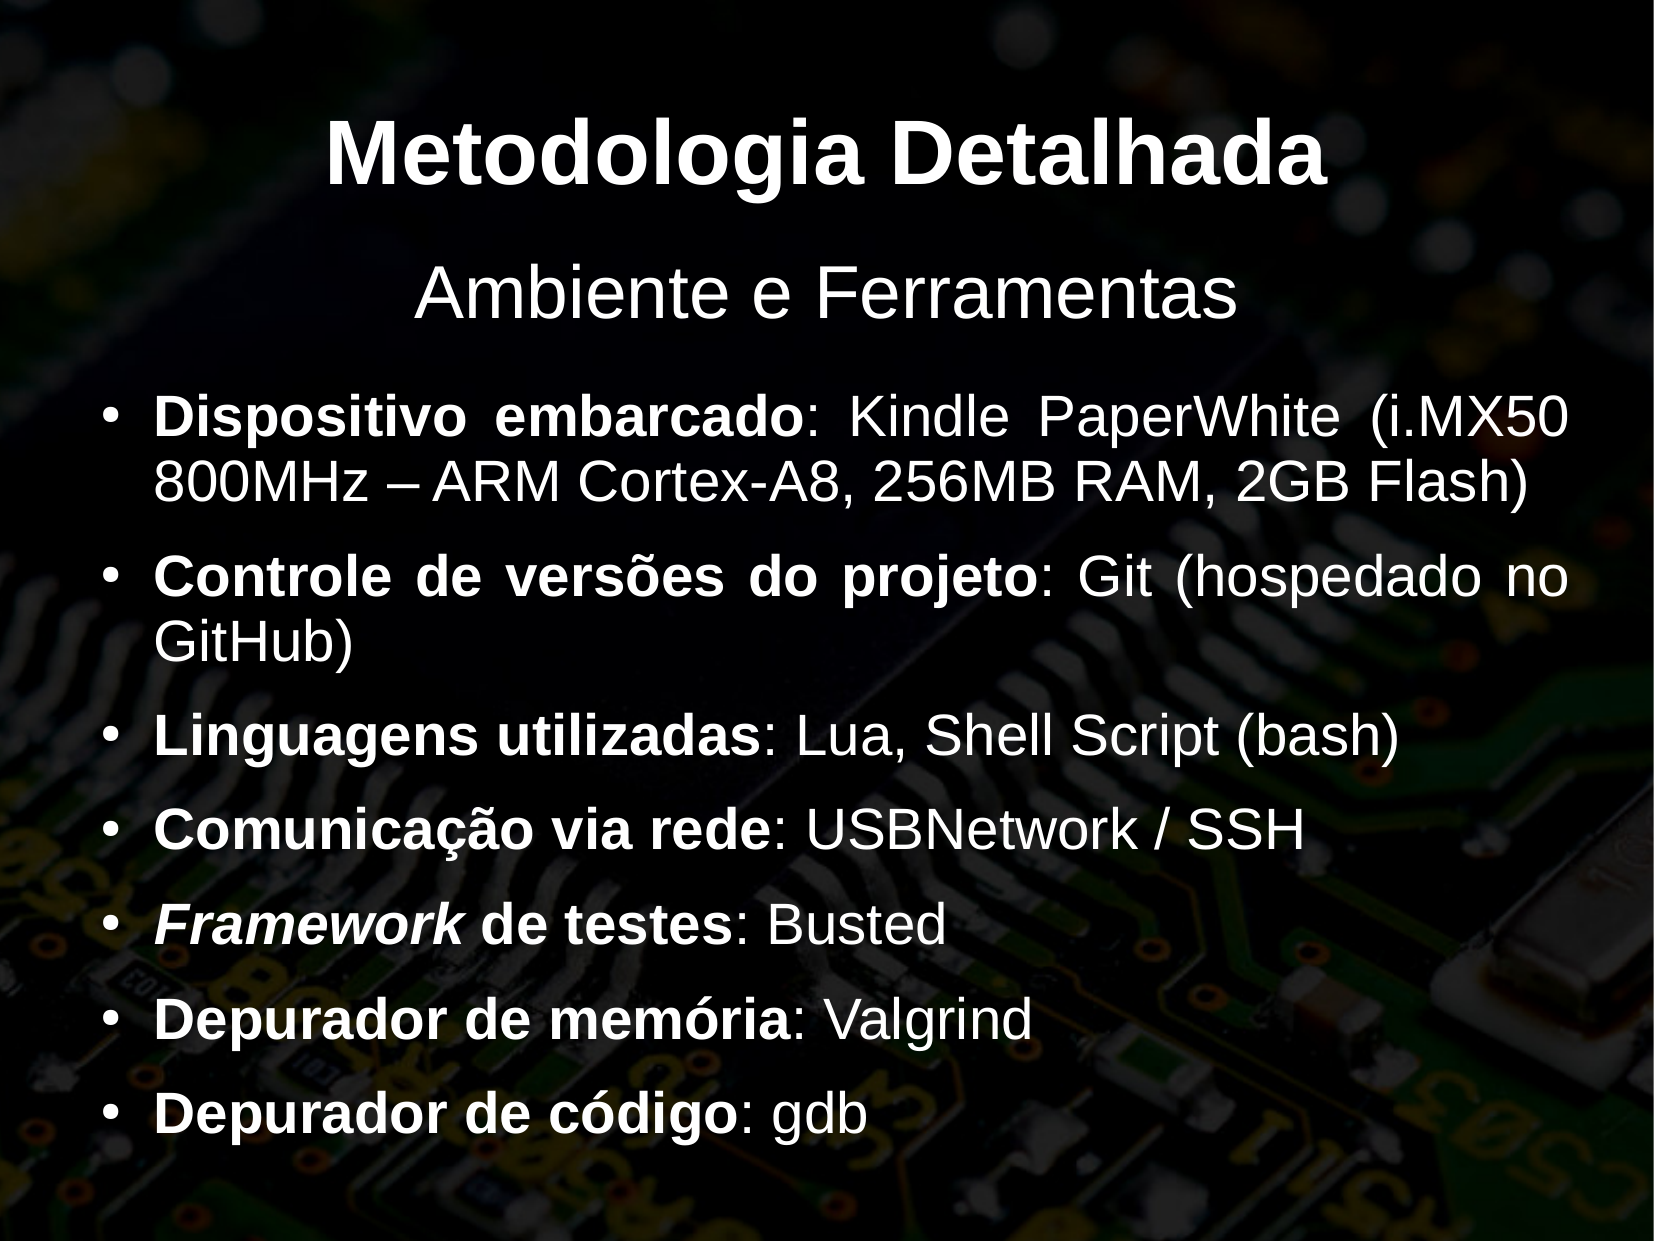

# Metodologia Detalhada
Ambiente e Ferramentas
Dispositivo embarcado: Kindle PaperWhite (i.MX50 800MHz – ARM Cortex-A8, 256MB RAM, 2GB Flash)
Controle de versões do projeto: Git (hospedado no GitHub)
Linguagens utilizadas: Lua, Shell Script (bash)
Comunicação via rede: USBNetwork / SSH
Framework de testes: Busted
Depurador de memória: Valgrind
Depurador de código: gdb